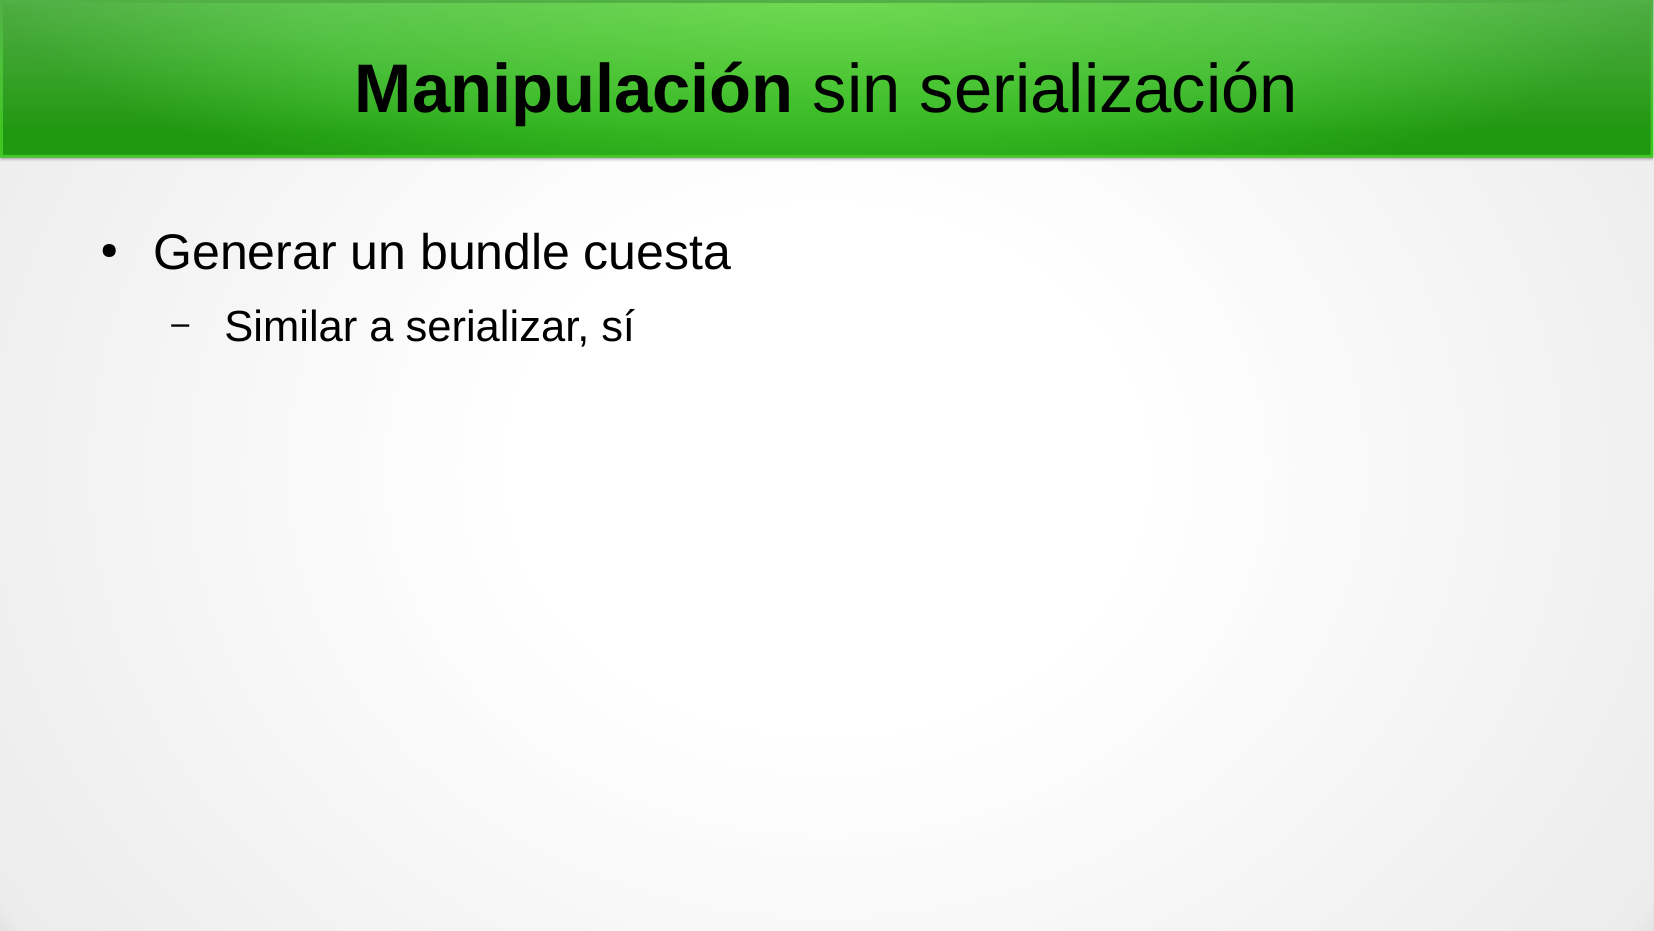

# Manipulación sin serialización
Generar un bundle cuesta
Similar a serializar, sí